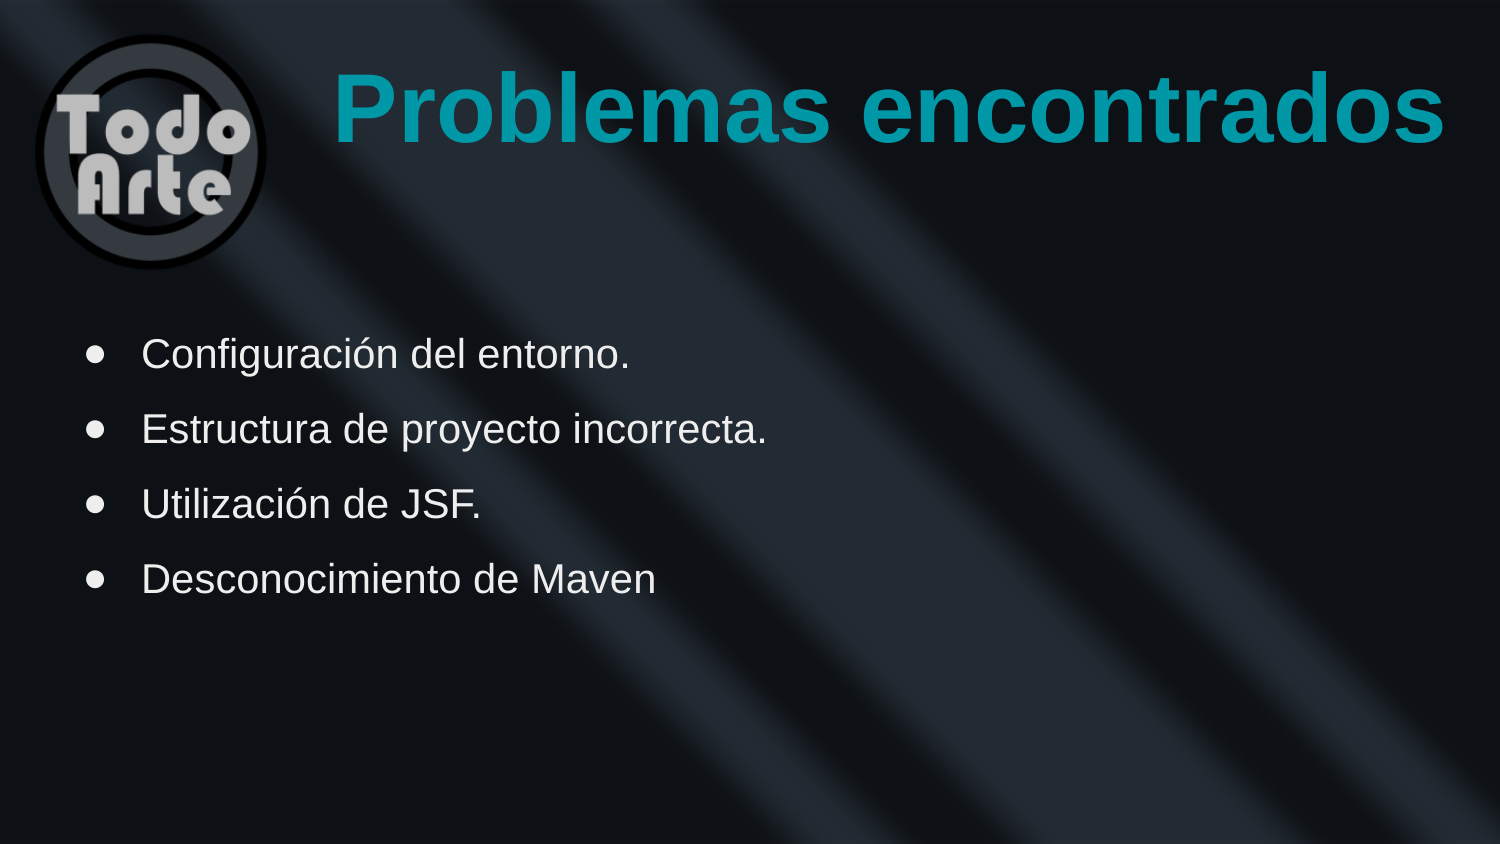

# Problemas encontrados
Configuración del entorno.
Estructura de proyecto incorrecta.
Utilización de JSF.
Desconocimiento de Maven